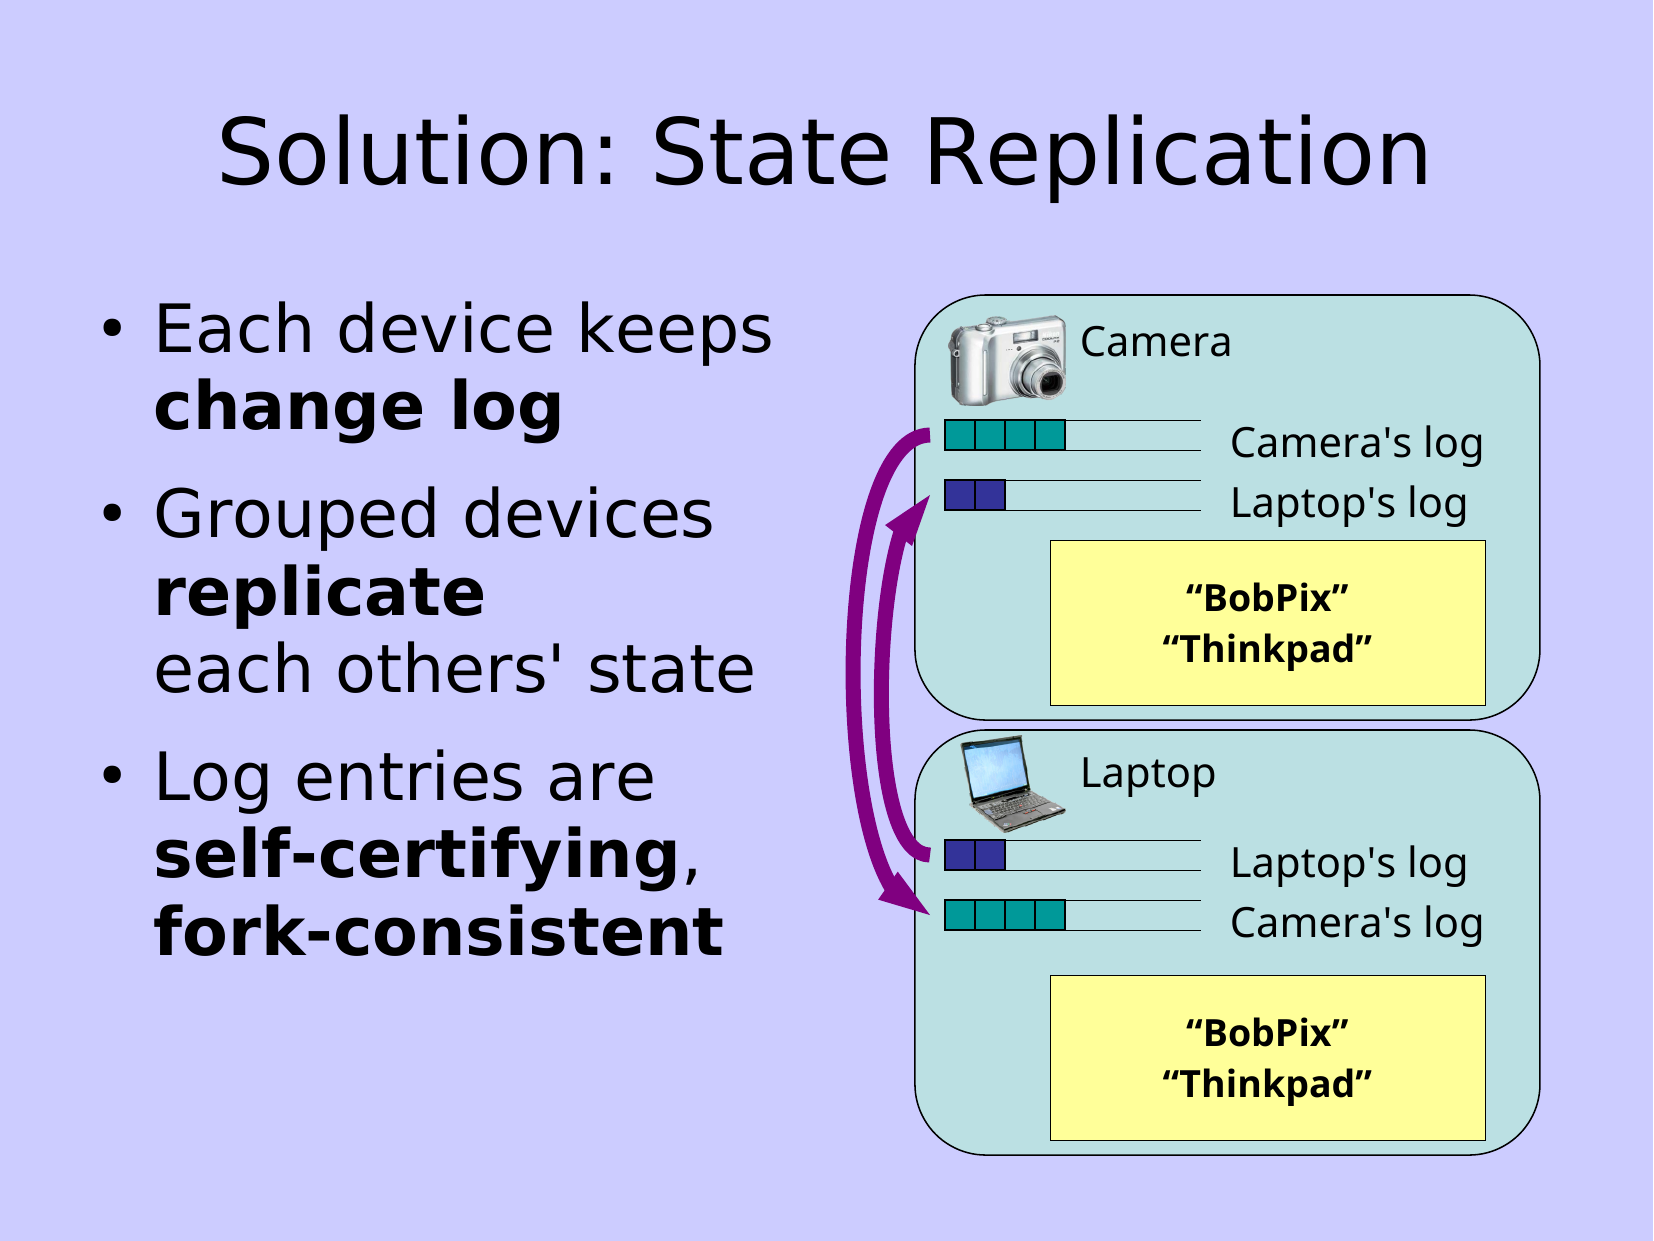

# Solution: State Replication
Each device keeps
change log
Grouped devices
replicate
each others' state
Log entries are
self-certifying,
fork-consistent
Camera
Camera's log
Laptop's log
“BobPix”
“Thinkpad”
Laptop
Laptop's log
Camera's log
“BobPix”
“Thinkpad”